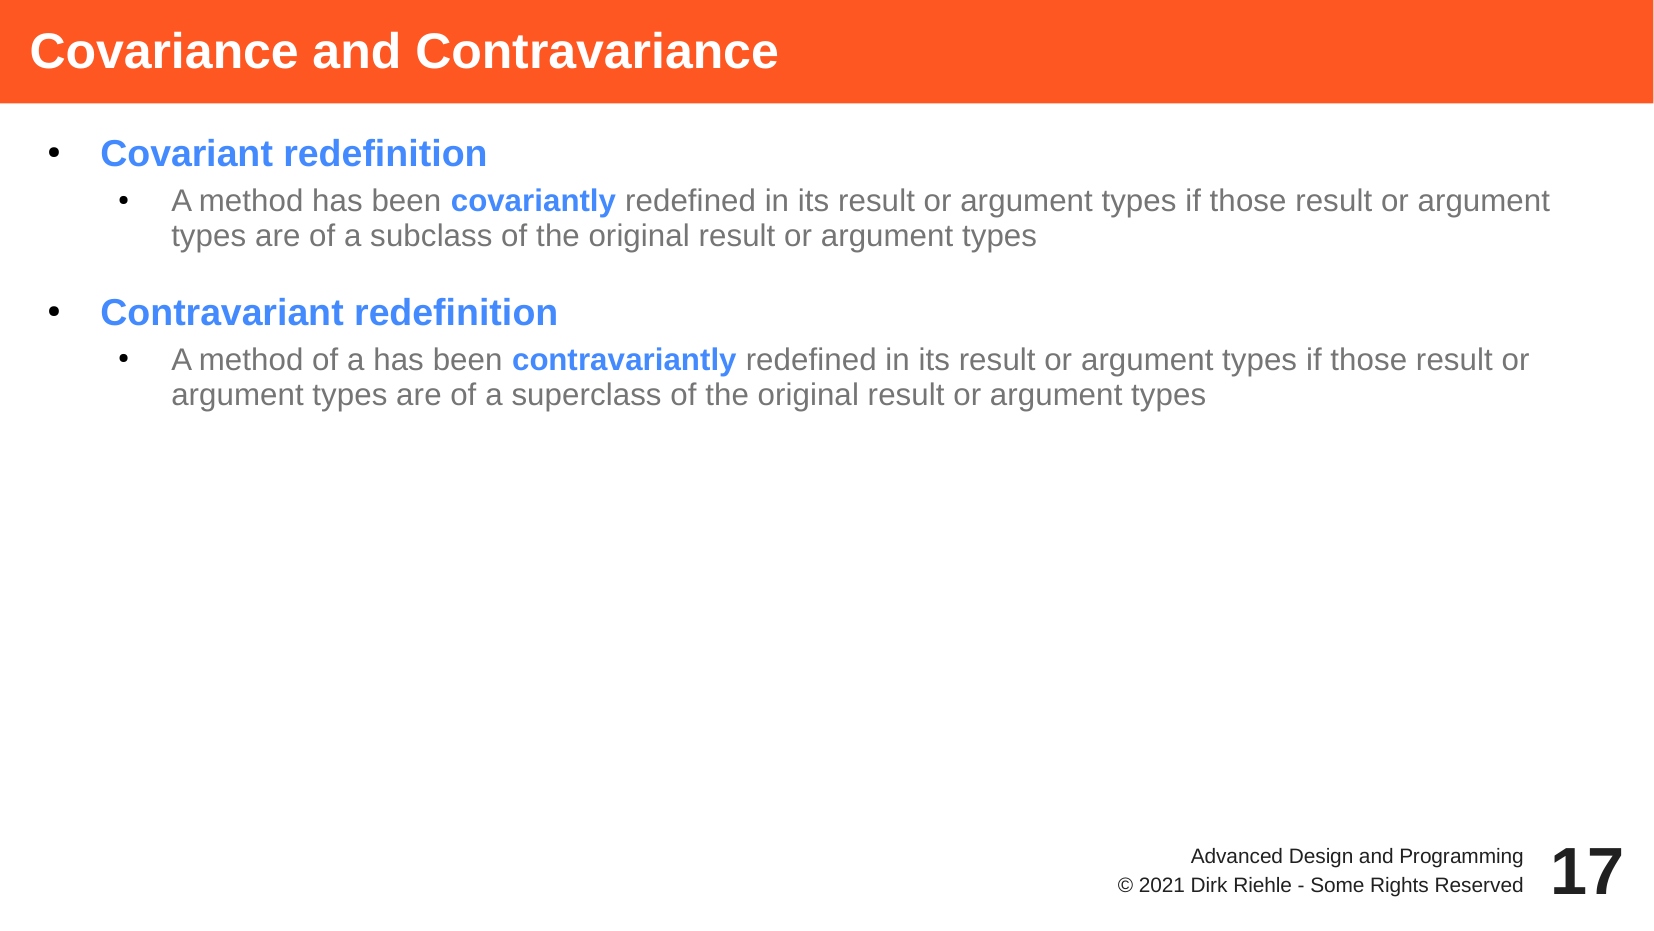

# Covariance and Contravariance
Covariant redefinition
A method has been covariantly redefined in its result or argument types if those result or argument types are of a subclass of the original result or argument types
Contravariant redefinition
A method of a has been contravariantly redefined in its result or argument types if those result or argument types are of a superclass of the original result or argument types
Advanced Design and Programming
17
© 2021 Dirk Riehle - Some Rights Reserved